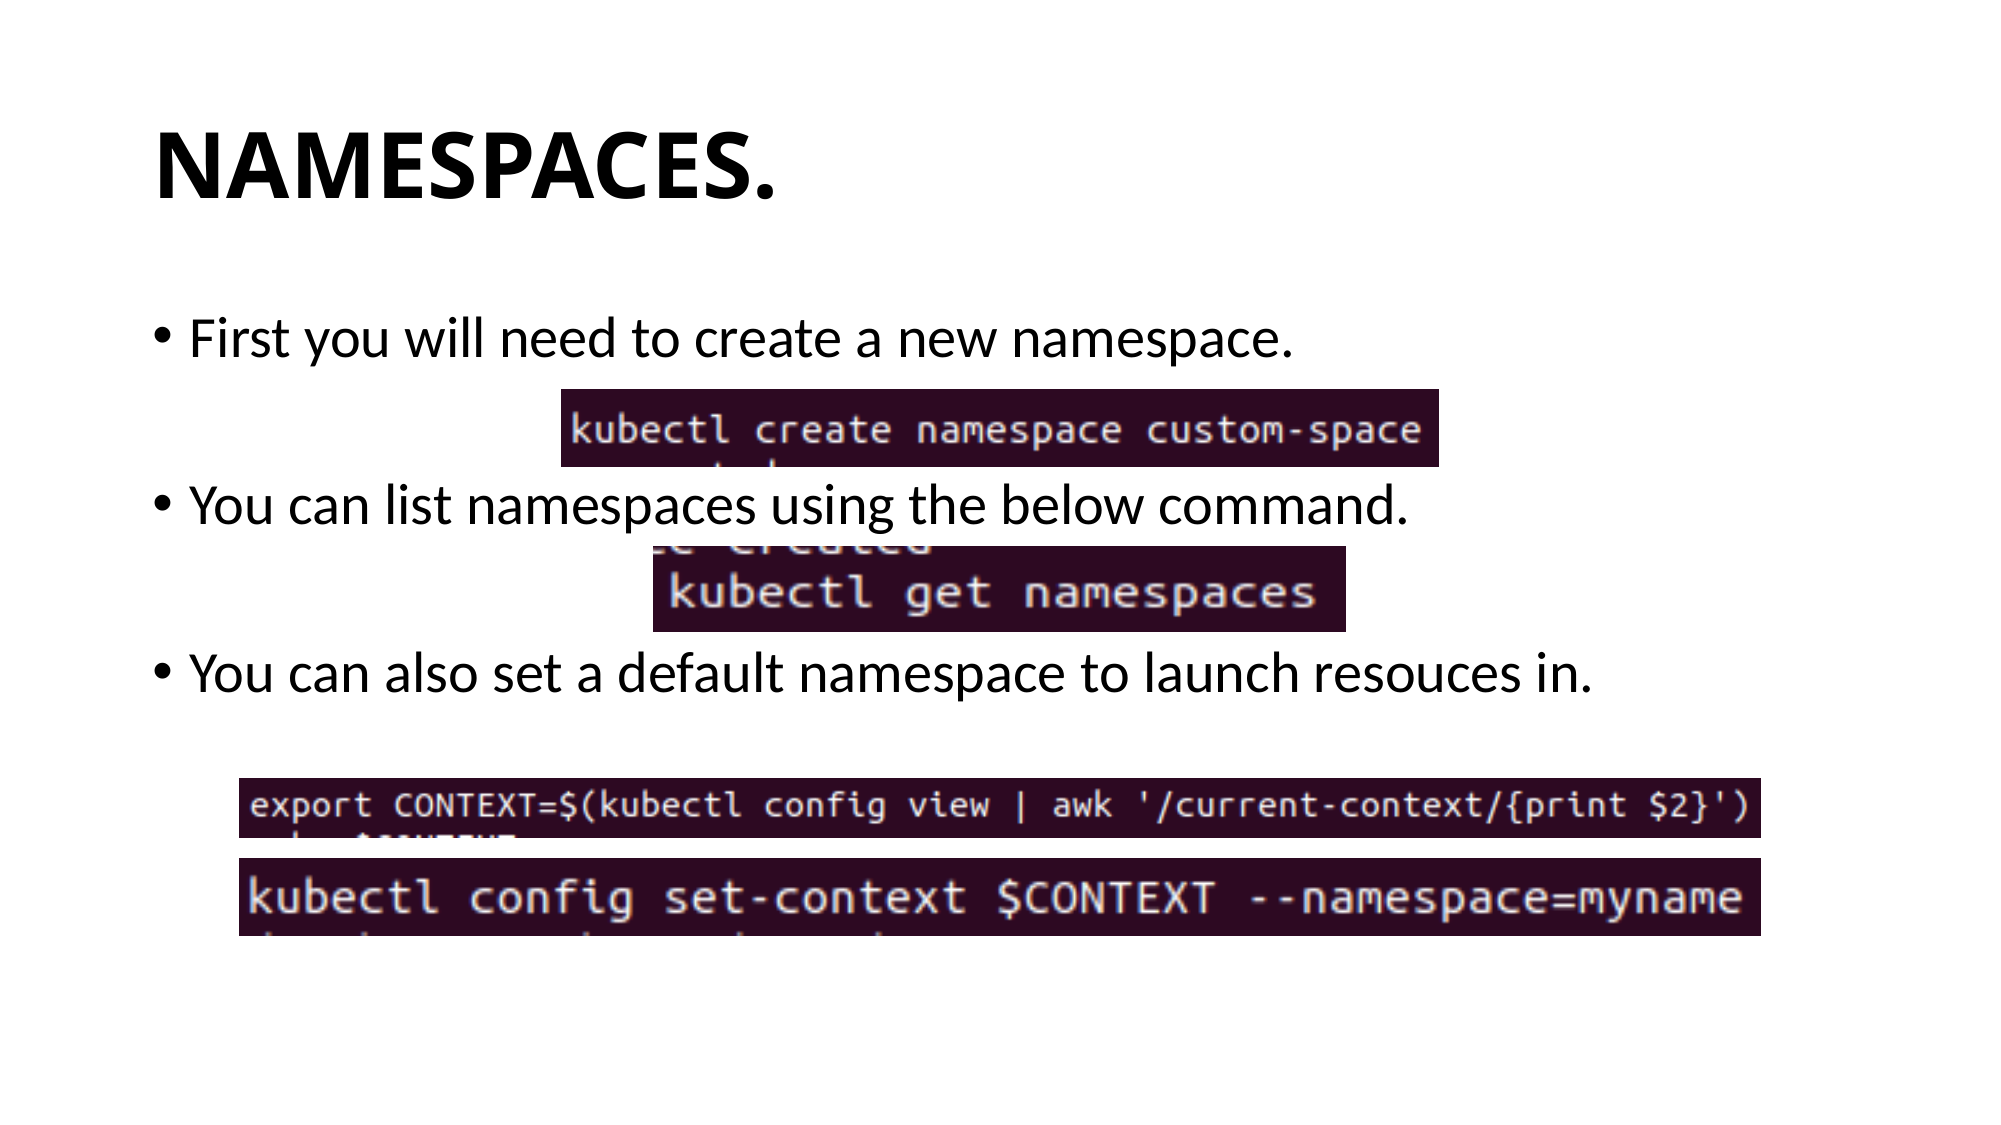

# NAMESPACES.
First you will need to create a new namespace.
You can list namespaces using the below command.
You can also set a default namespace to launch resouces in.